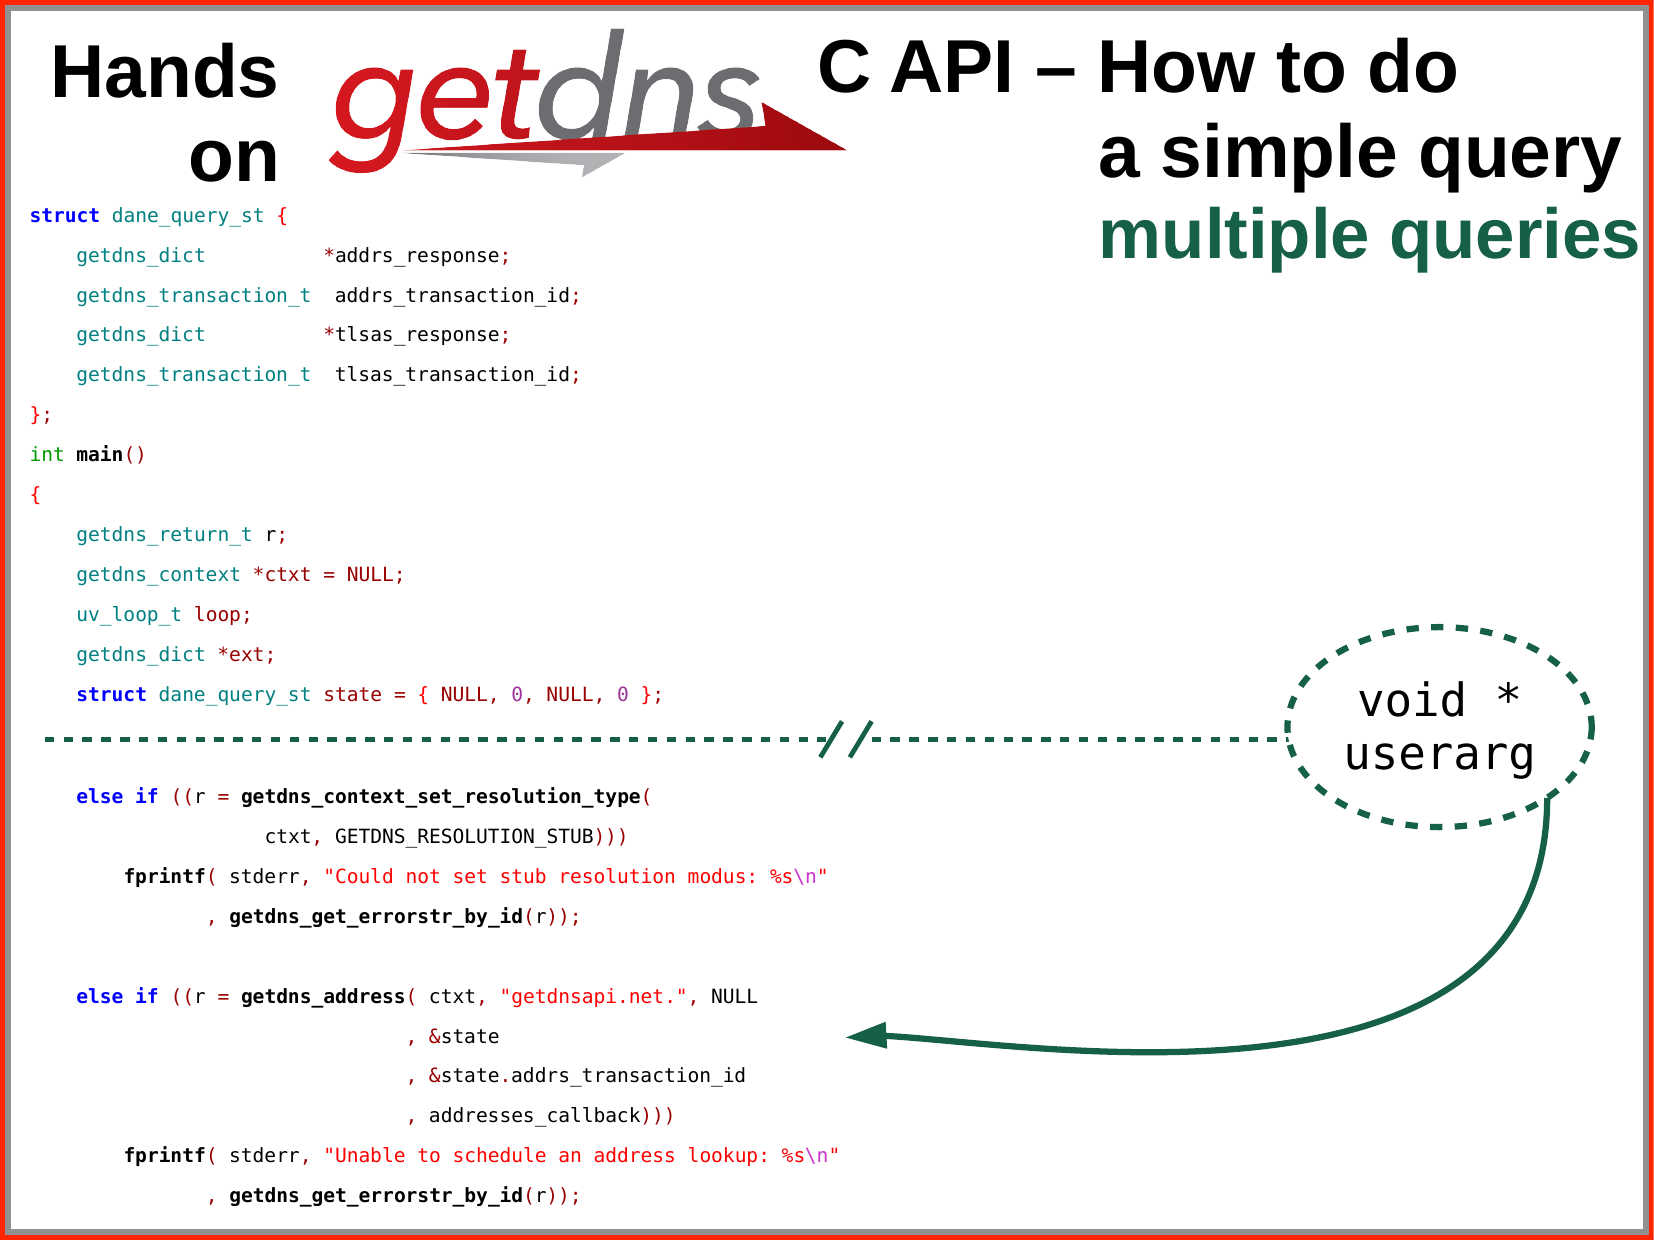

Hands on
C API – How to do
	 a simple query
multiple queries
# struct dane_query_st {
 getdns_dict *addrs_response;
 getdns_transaction_t addrs_transaction_id;
 getdns_dict *tlsas_response;
 getdns_transaction_t tlsas_transaction_id;
};
int main()
{
 getdns_return_t r;
 getdns_context *ctxt = NULL;
 uv_loop_t loop;
 getdns_dict *ext;
 struct dane_query_st state = { NULL, 0, NULL, 0 };
 else if ((r = getdns_context_set_resolution_type(
 ctxt, GETDNS_RESOLUTION_STUB)))
 fprintf( stderr, "Could not set stub resolution modus: %s\n"
 , getdns_get_errorstr_by_id(r));
 else if ((r = getdns_address( ctxt, "getdnsapi.net.", NULL
 , &state
 , &state.addrs_transaction_id
 , addresses_callback)))
 fprintf( stderr, "Unable to schedule an address lookup: %s\n"
 , getdns_get_errorstr_by_id(r));
void *
userarg